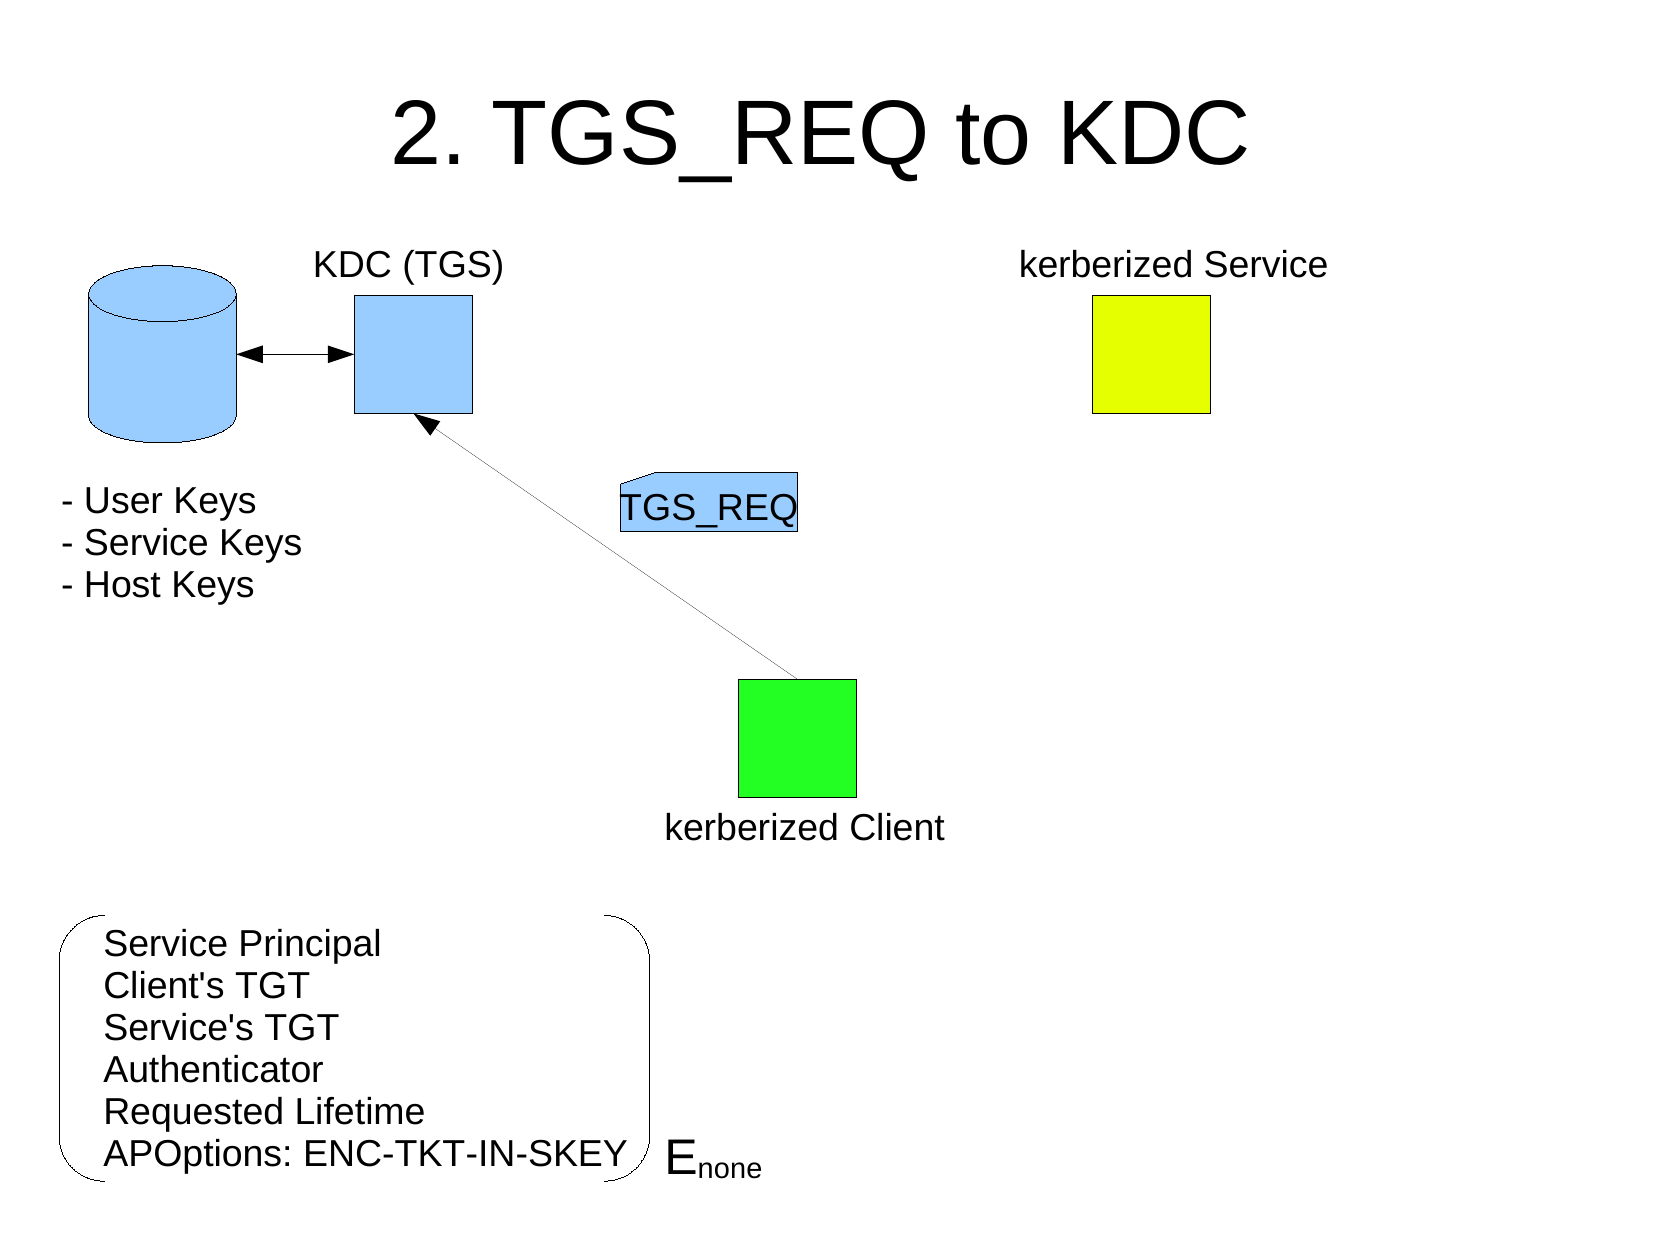

# 2. TGS_REQ to KDC
KDC (TGS)
kerberized Service
- User Keys
- Service Keys
- Host Keys
TGS_REQ
kerberized Client
Service Principal
Client's TGT
Service's TGT
Authenticator
Requested Lifetime
APOptions: ENC-TKT-IN-SKEY
Enone